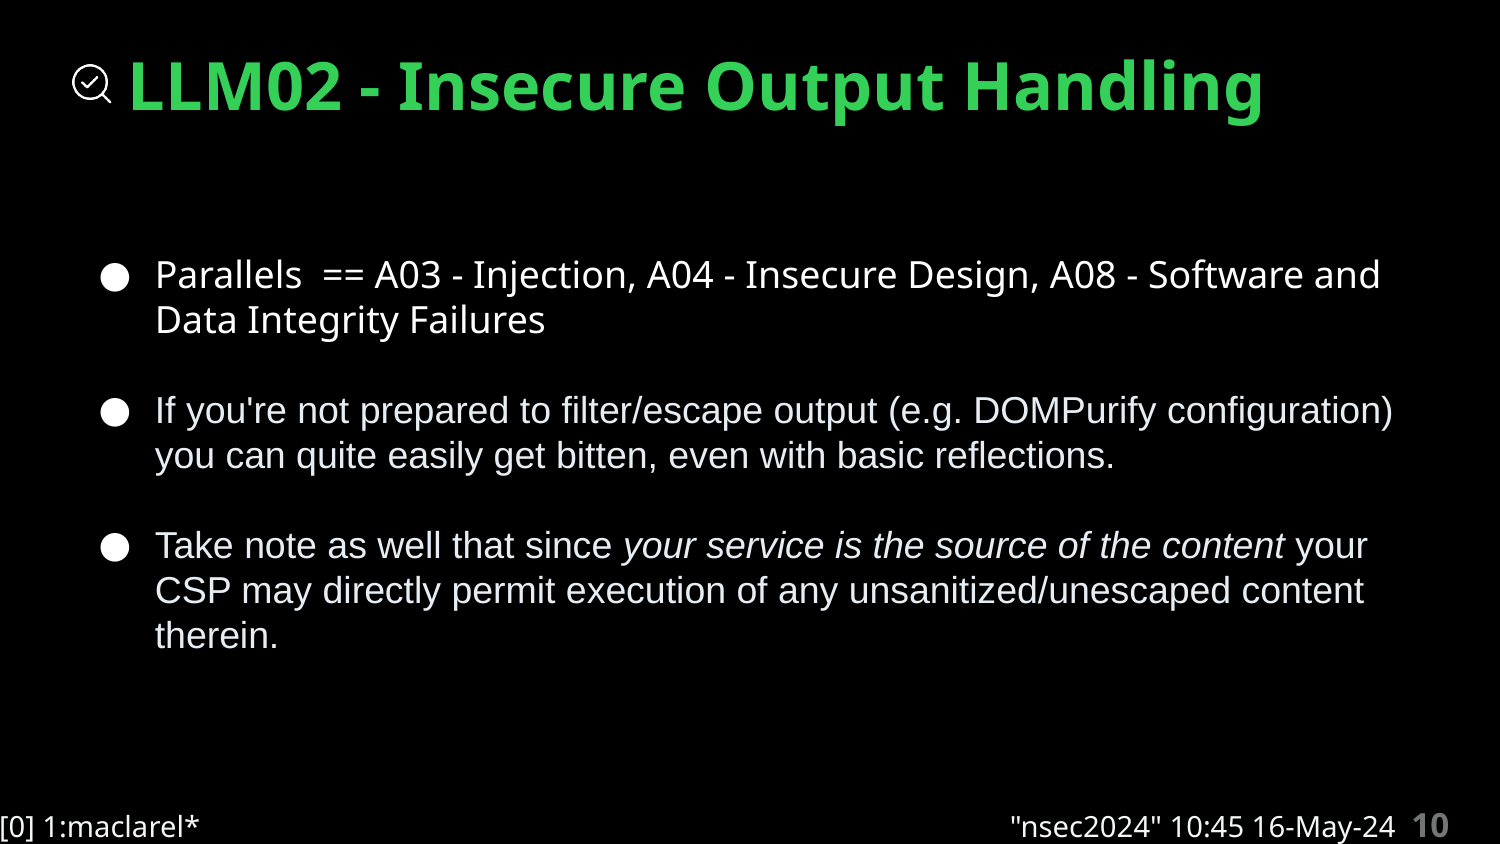

LLM02 - Insecure Output Handling
Parallels == A03 - Injection, A04 - Insecure Design, A08 - Software and Data Integrity Failures
If you're not prepared to filter/escape output (e.g. DOMPurify configuration) you can quite easily get bitten, even with basic reflections.
Take note as well that since your service is the source of the content your CSP may directly permit execution of any unsanitized/unescaped content therein.
[0] 1:maclarel* "nsec2024" 10:45 16-May-24 10